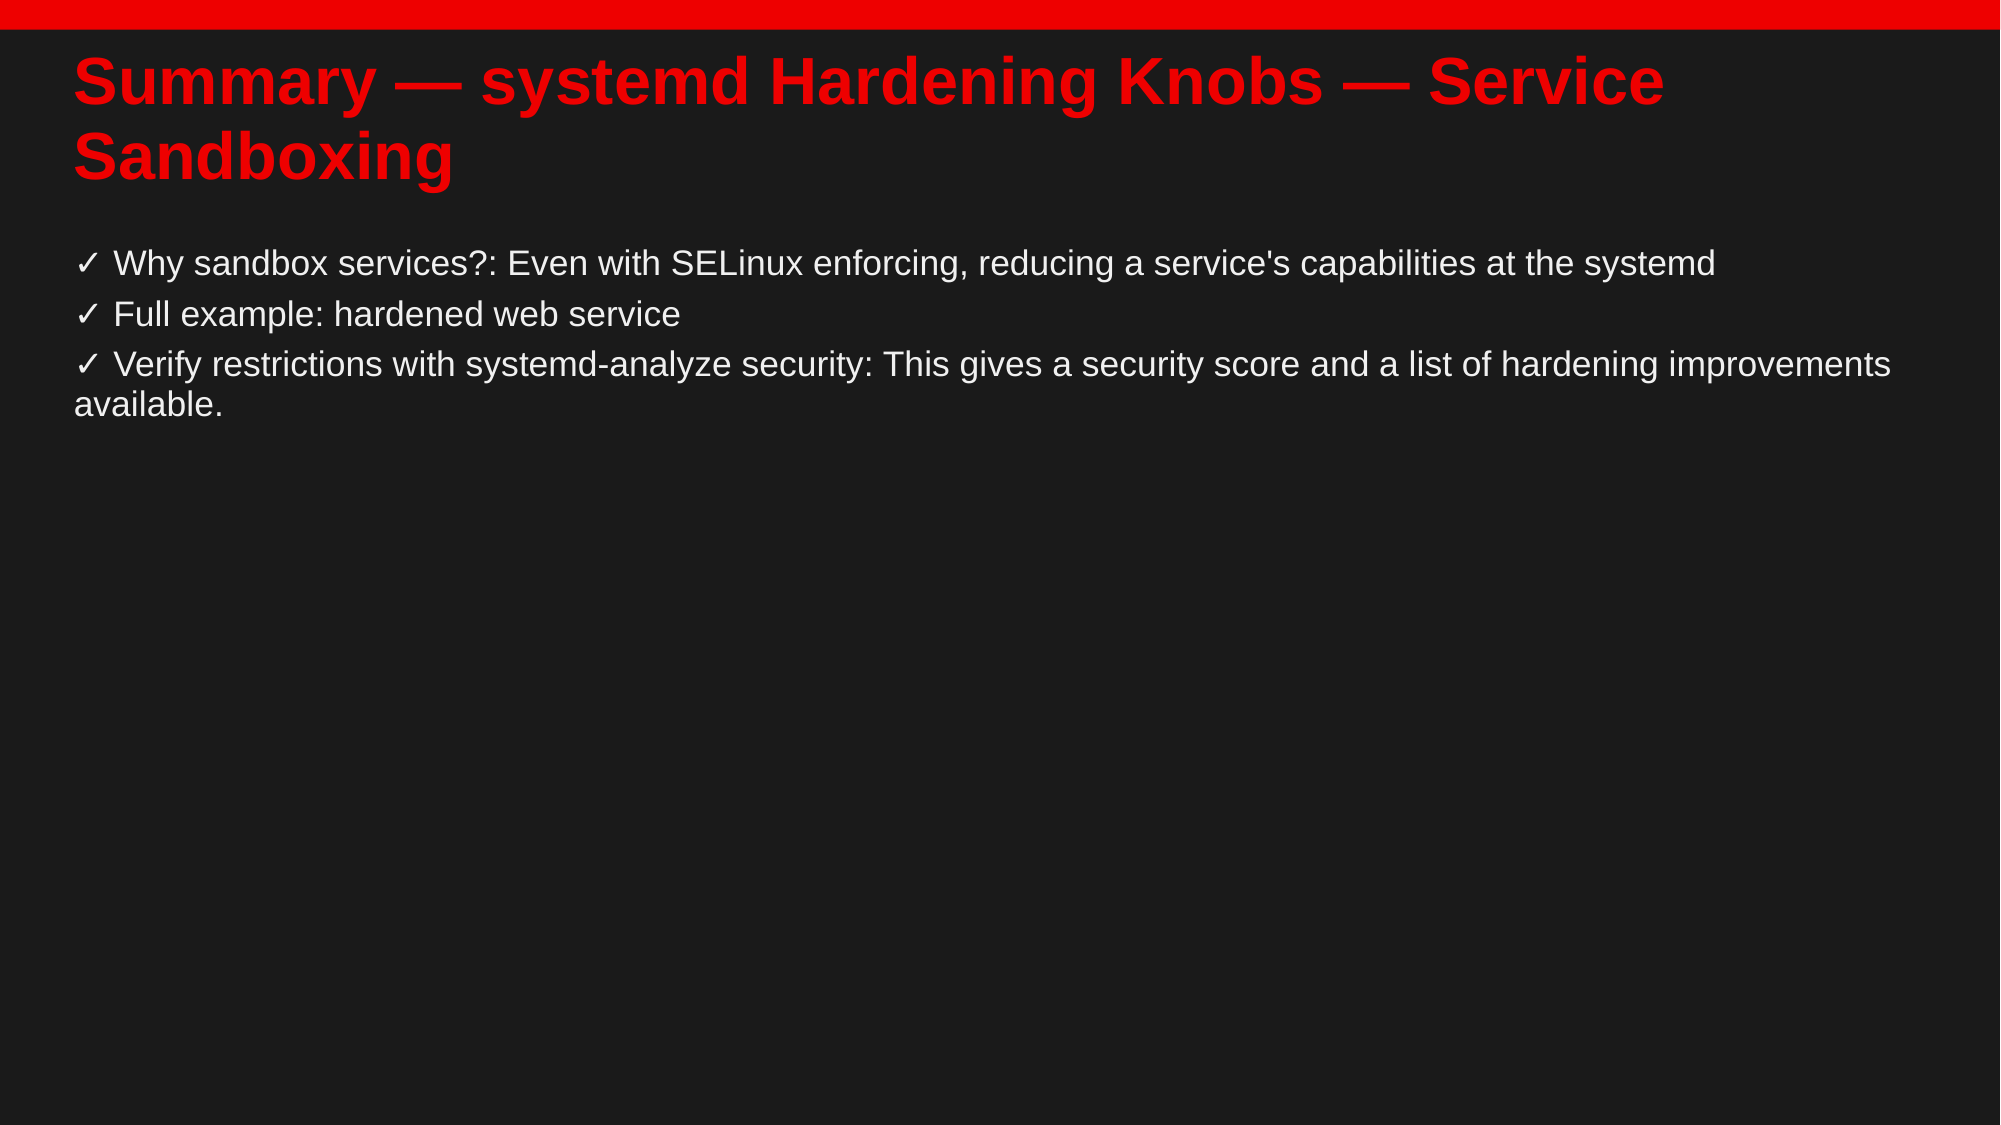

Summary — systemd Hardening Knobs — Service Sandboxing
✓ Why sandbox services?: Even with SELinux enforcing, reducing a service's capabilities at the systemd
✓ Full example: hardened web service
✓ Verify restrictions with systemd-analyze security: This gives a security score and a list of hardening improvements available.